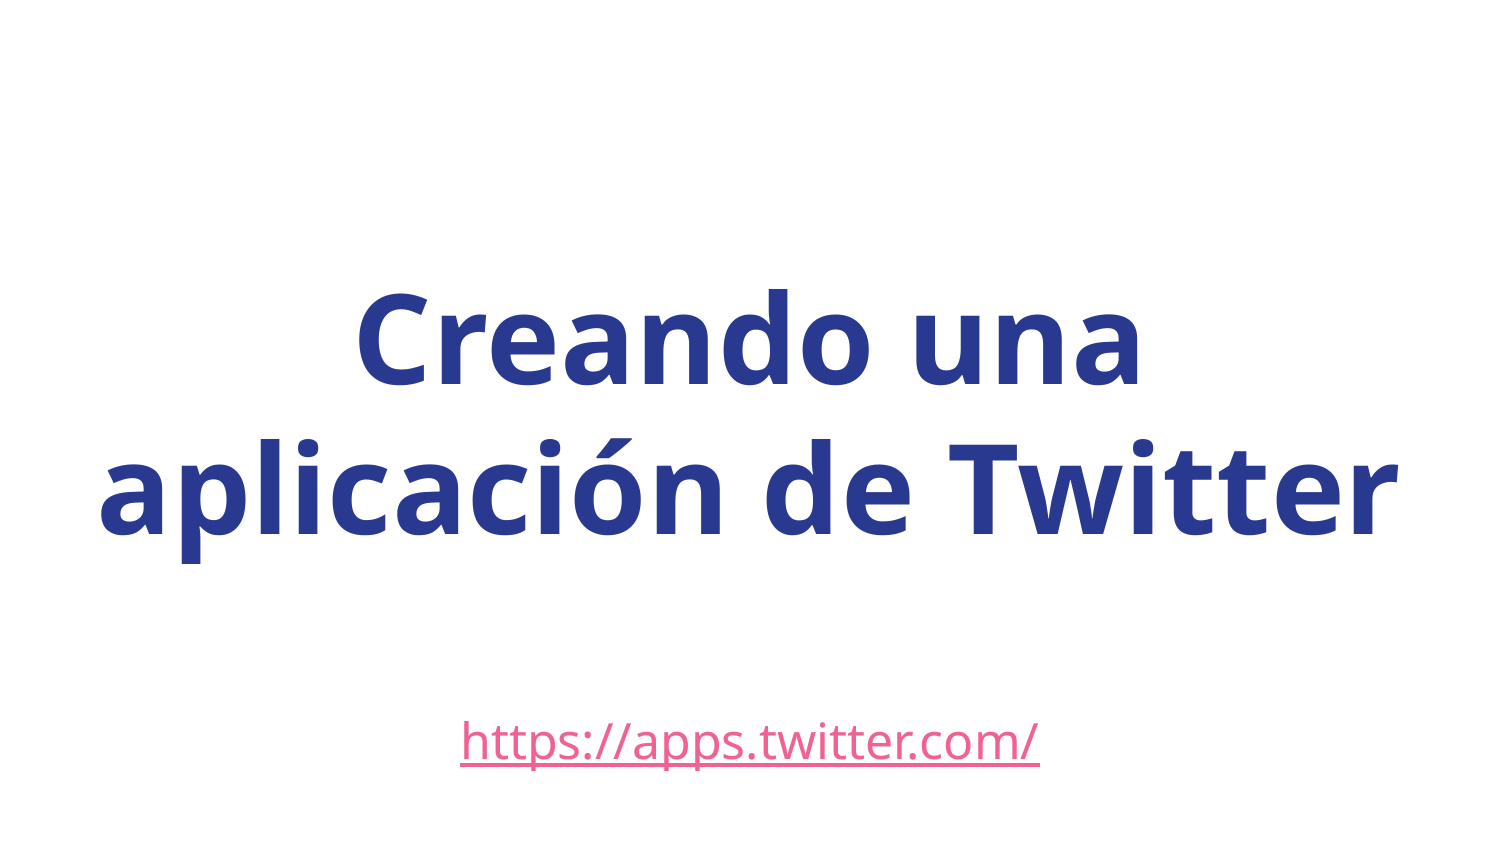

# Creando una aplicación de Twitter https://apps.twitter.com/